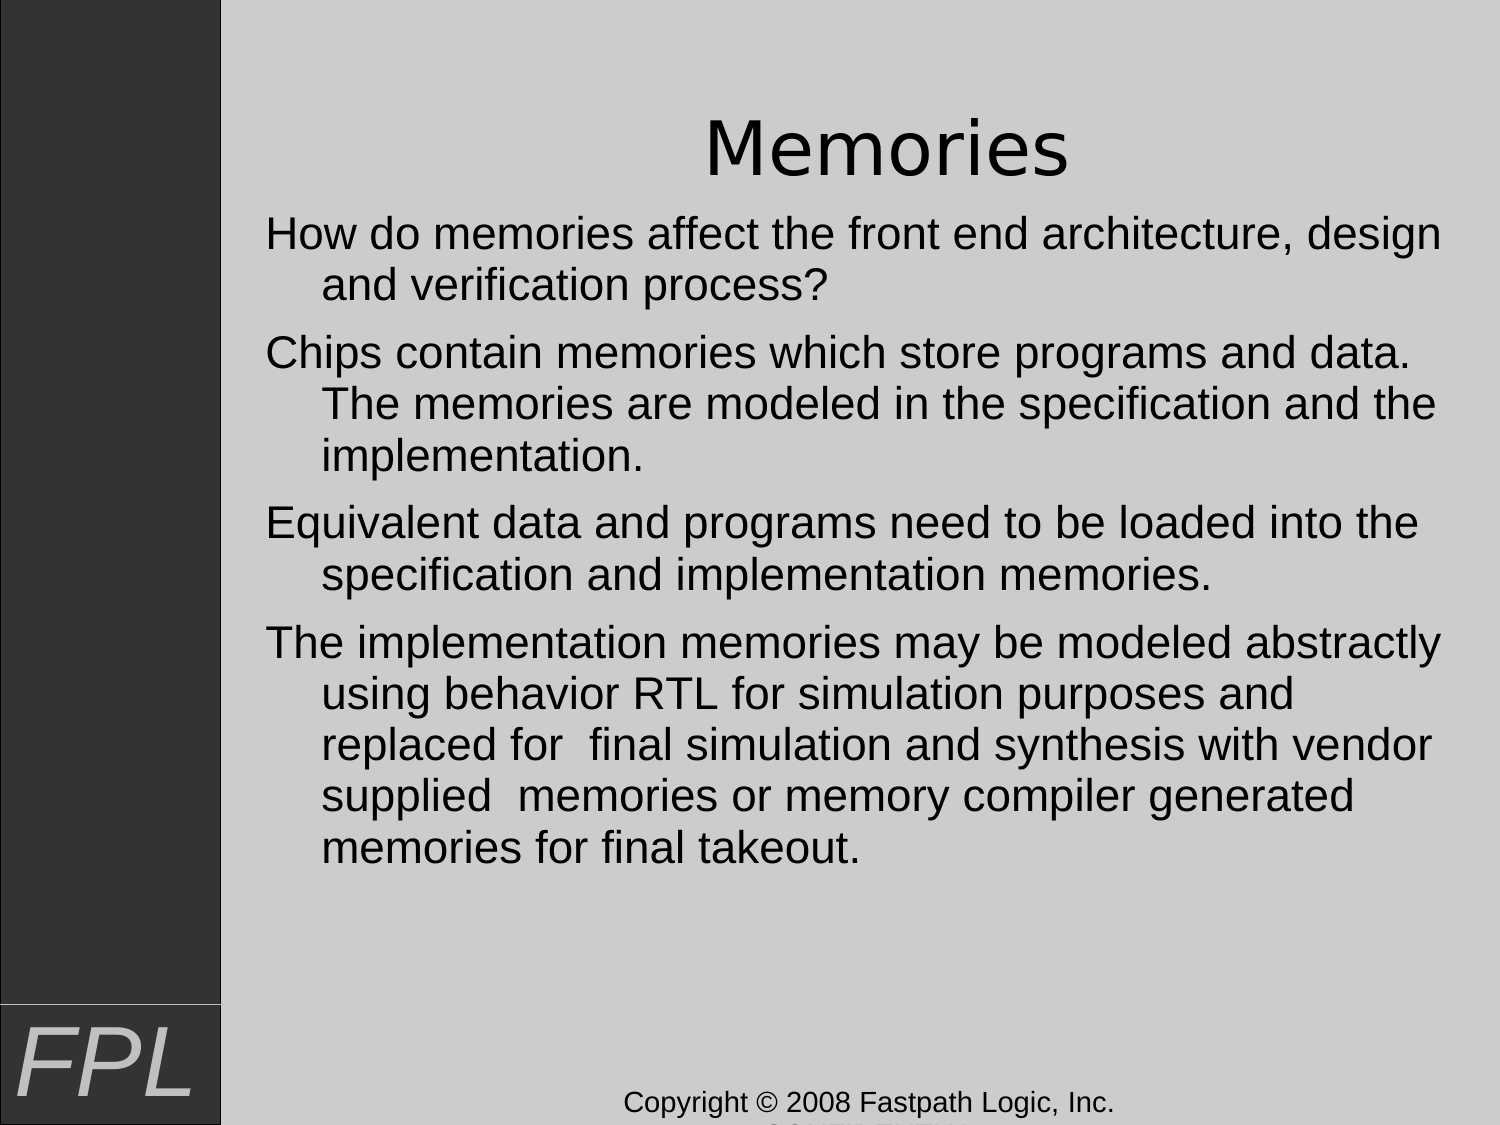

# Memories
How do memories affect the front end architecture, design and verification process?
Chips contain memories which store programs and data. The memories are modeled in the specification and the implementation.
Equivalent data and programs need to be loaded into the specification and implementation memories.
The implementation memories may be modeled abstractly using behavior RTL for simulation purposes and replaced for final simulation and synthesis with vendor supplied memories or memory compiler generated memories for final takeout.